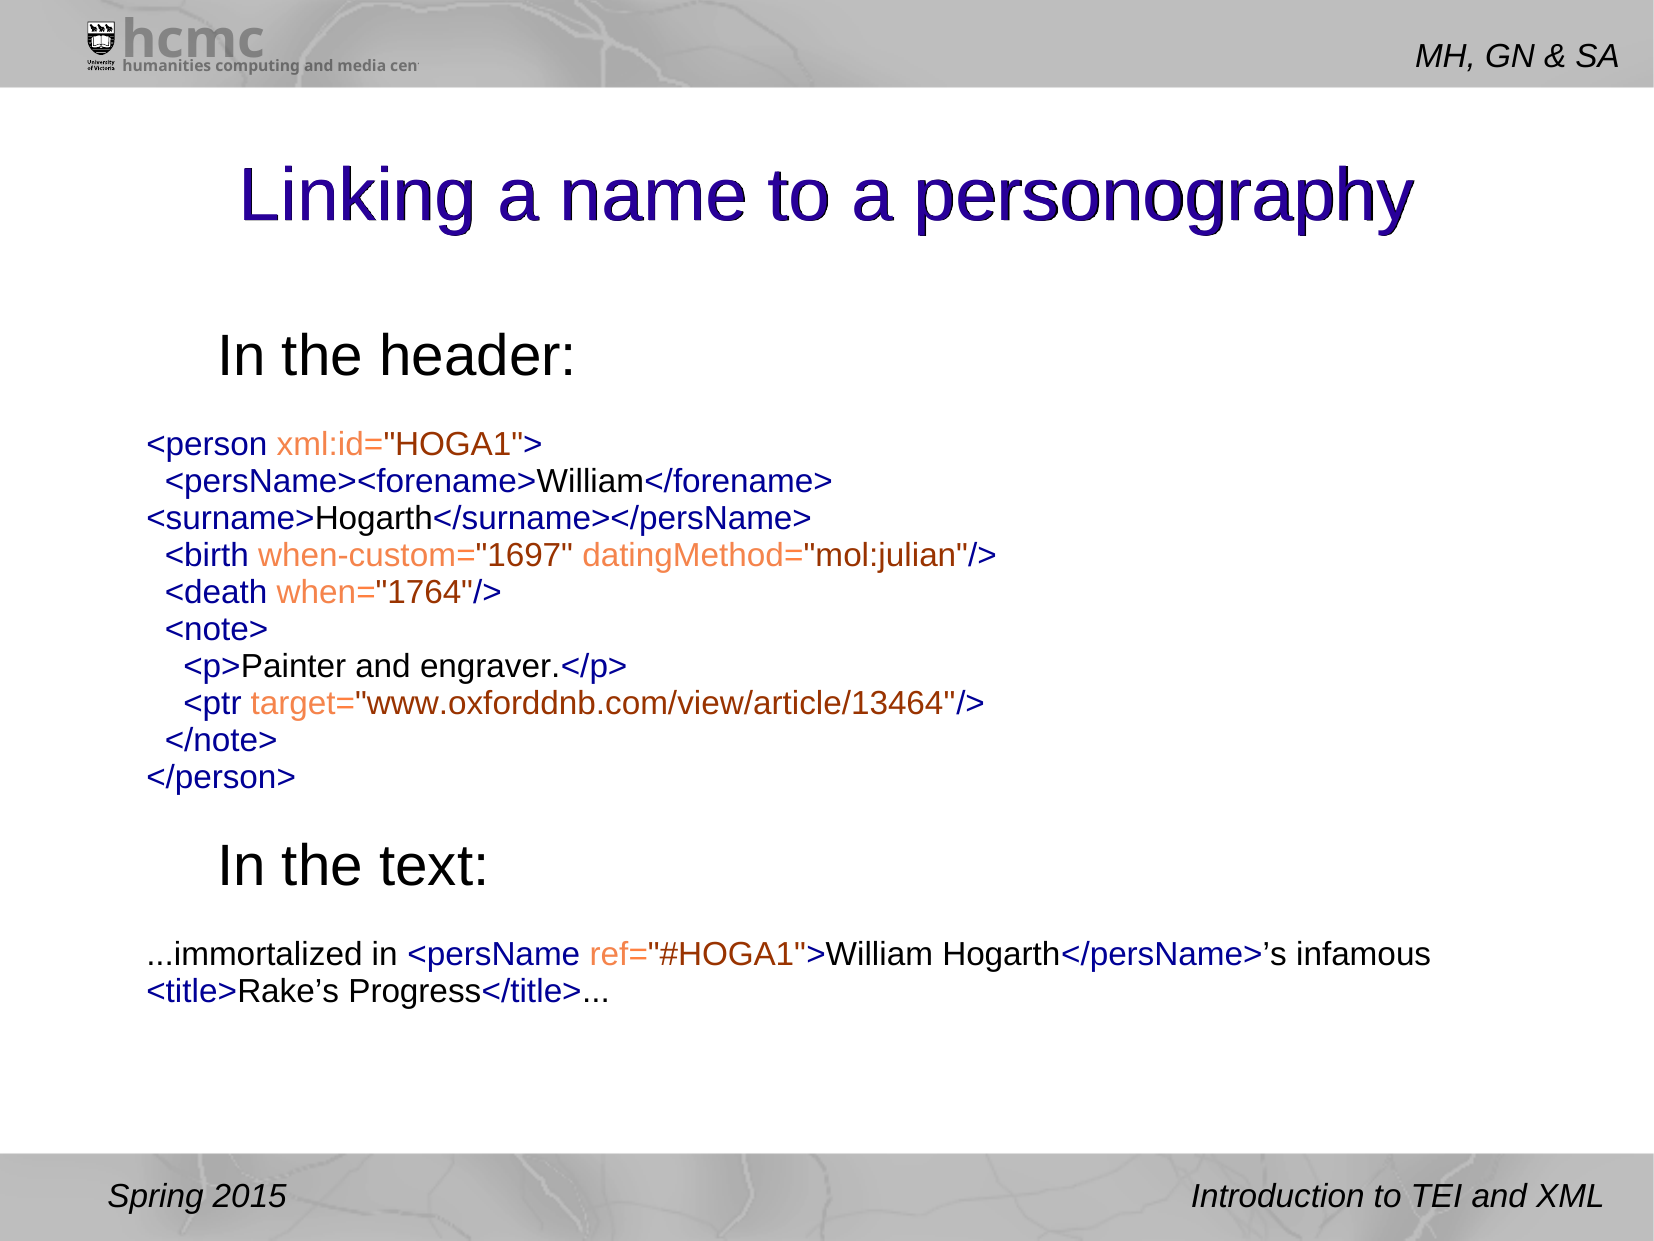

# Linking a name to a personography
In the header:
<person xml:id="HOGA1">
 <persName><forename>William</forename> <surname>Hogarth</surname></persName>
 <birth when-custom="1697" datingMethod="mol:julian"/>
 <death when="1764"/>
 <note>
 <p>Painter and engraver.</p>
 <ptr target="www.oxforddnb.com/view/article/13464"/>
 </note>
</person>
In the text:
...immortalized in <persName ref="#HOGA1">William Hogarth</persName>’s infamous <title>Rake’s Progress</title>...